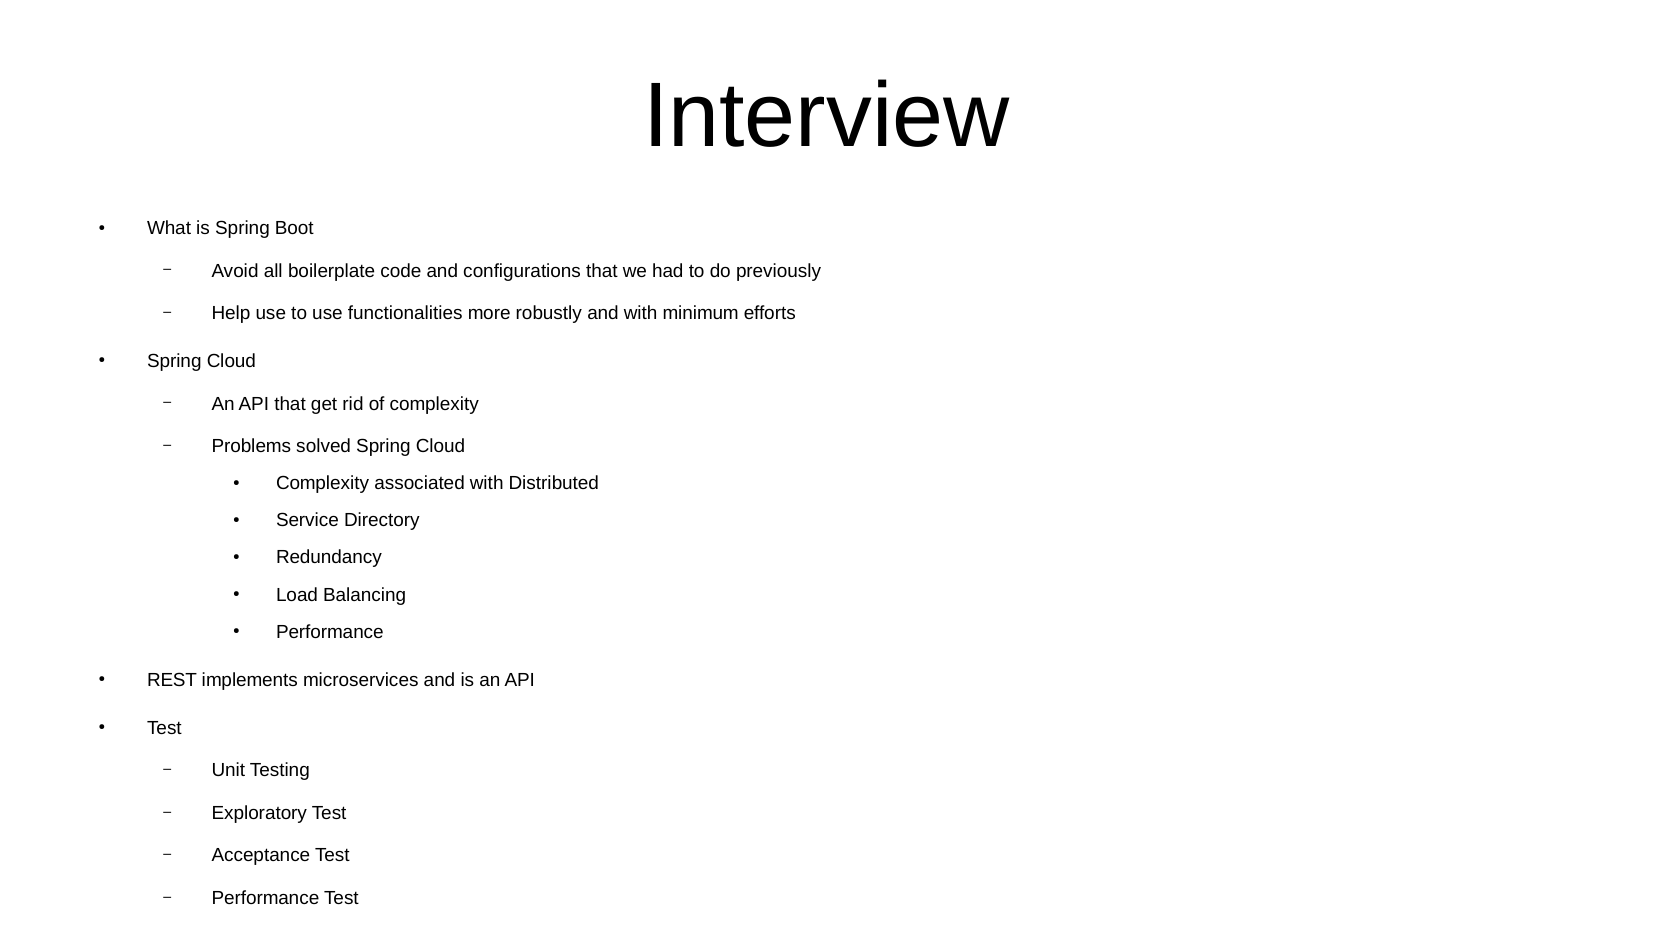

# Interview
What is Spring Boot
Avoid all boilerplate code and configurations that we had to do previously
Help use to use functionalities more robustly and with minimum efforts
Spring Cloud
An API that get rid of complexity
Problems solved Spring Cloud
Complexity associated with Distributed
Service Directory
Redundancy
Load Balancing
Performance
REST implements microservices and is an API
Test
Unit Testing
Exploratory Test
Acceptance Test
Performance Test